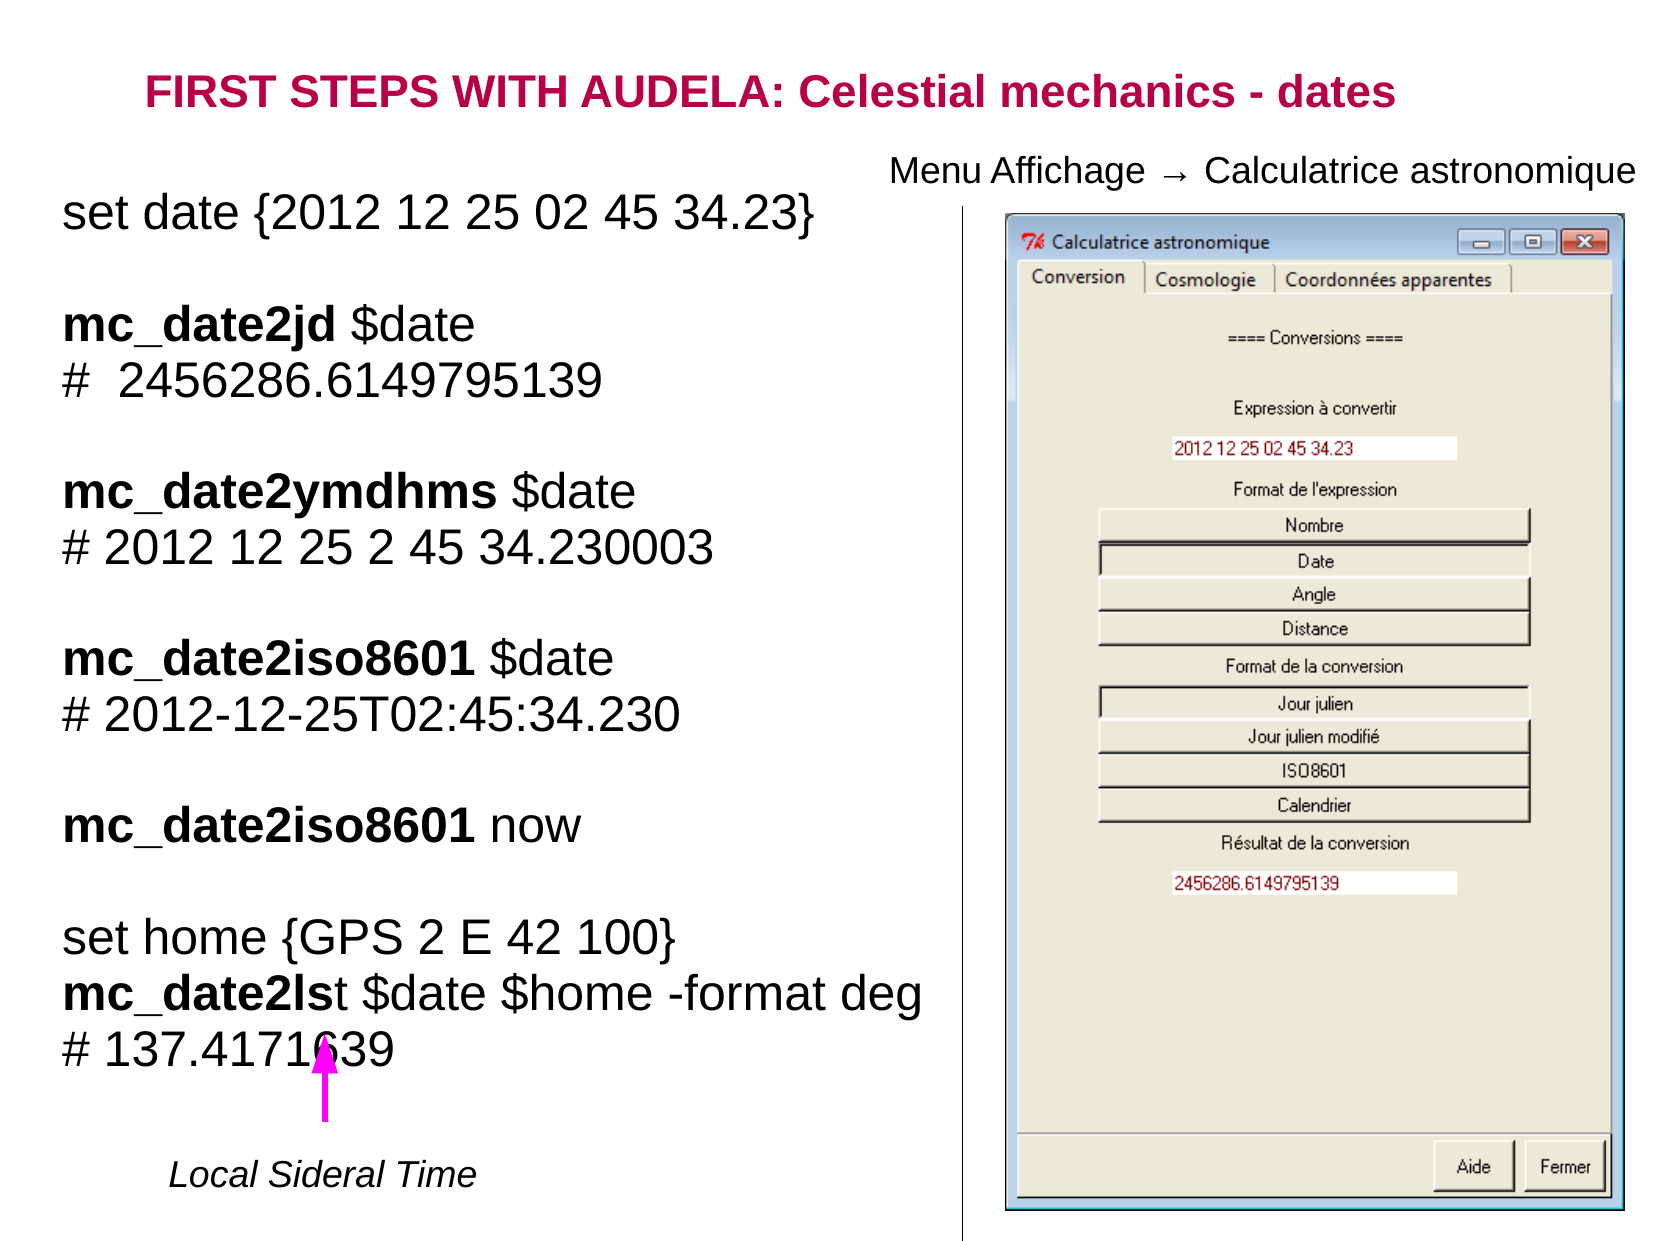

FIRST STEPS WITH AUDELA: Celestial mechanics - dates
Menu Affichage → Calculatrice astronomique
set date {2012 12 25 02 45 34.23}
mc_date2jd $date
# 2456286.6149795139
mc_date2ymdhms $date
# 2012 12 25 2 45 34.230003
mc_date2iso8601 $date
# 2012-12-25T02:45:34.230
mc_date2iso8601 now
set home {GPS 2 E 42 100}
mc_date2lst $date $home -format deg
# 137.4171639
Local Sideral Time